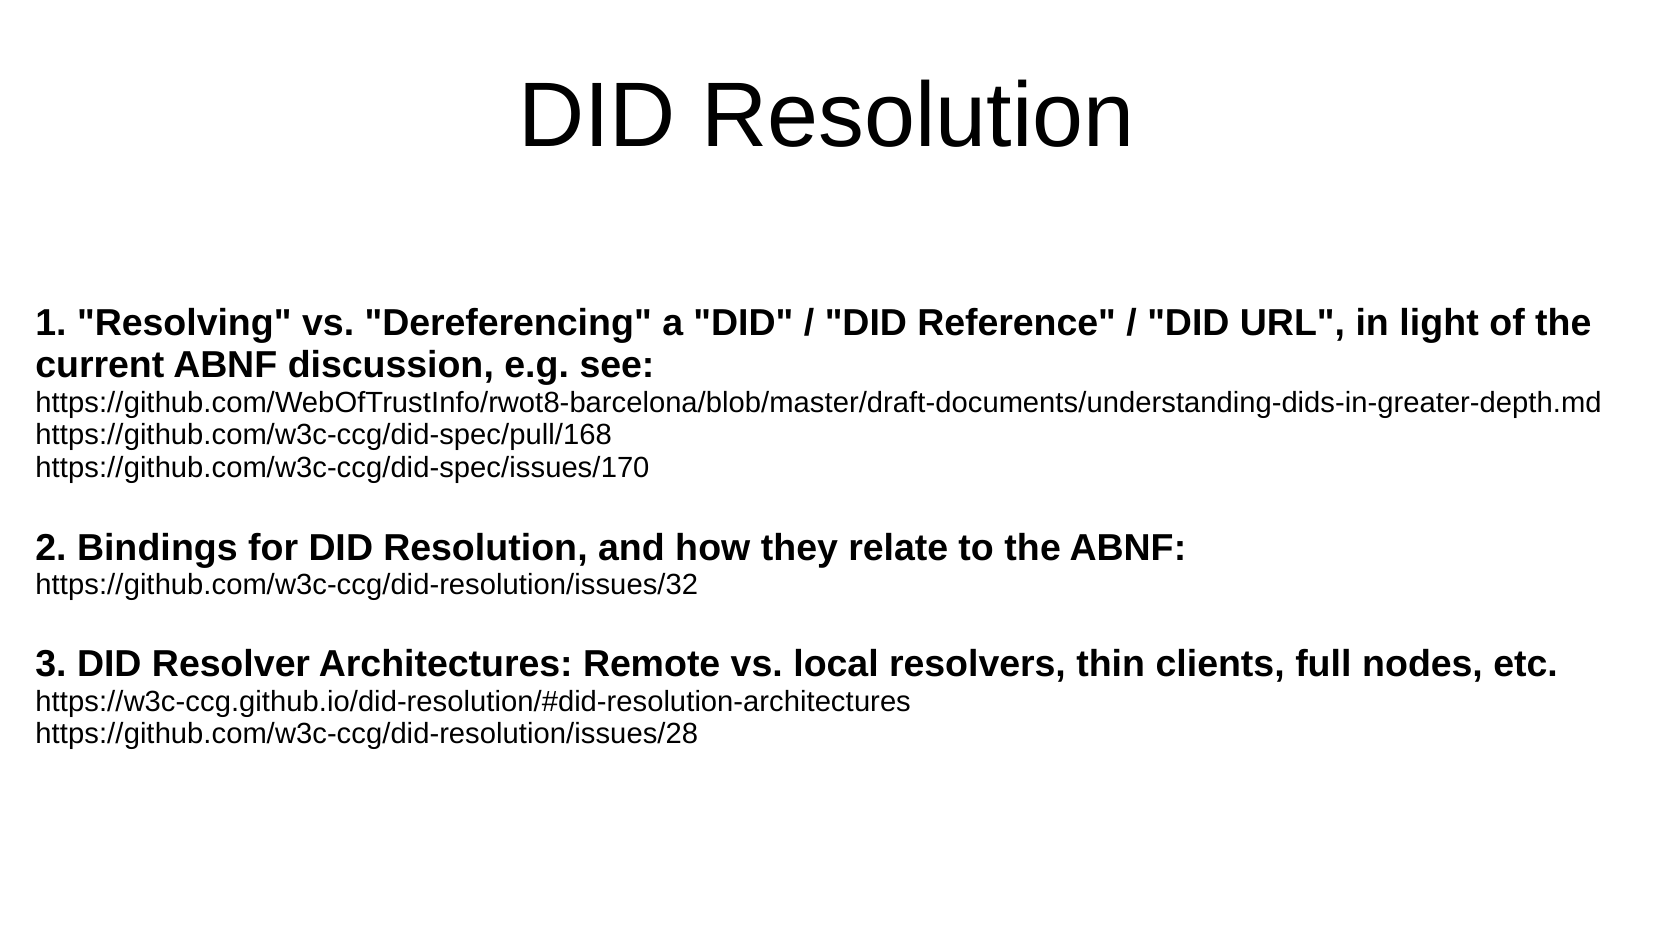

# DID Resolution
1. "Resolving" vs. "Dereferencing" a "DID" / "DID Reference" / "DID URL", in light of the current ABNF discussion, e.g. see:
https://github.com/WebOfTrustInfo/rwot8-barcelona/blob/master/draft-documents/understanding-dids-in-greater-depth.md
https://github.com/w3c-ccg/did-spec/pull/168
https://github.com/w3c-ccg/did-spec/issues/170
2. Bindings for DID Resolution, and how they relate to the ABNF:
https://github.com/w3c-ccg/did-resolution/issues/32
3. DID Resolver Architectures: Remote vs. local resolvers, thin clients, full nodes, etc.
https://w3c-ccg.github.io/did-resolution/#did-resolution-architectures
https://github.com/w3c-ccg/did-resolution/issues/28